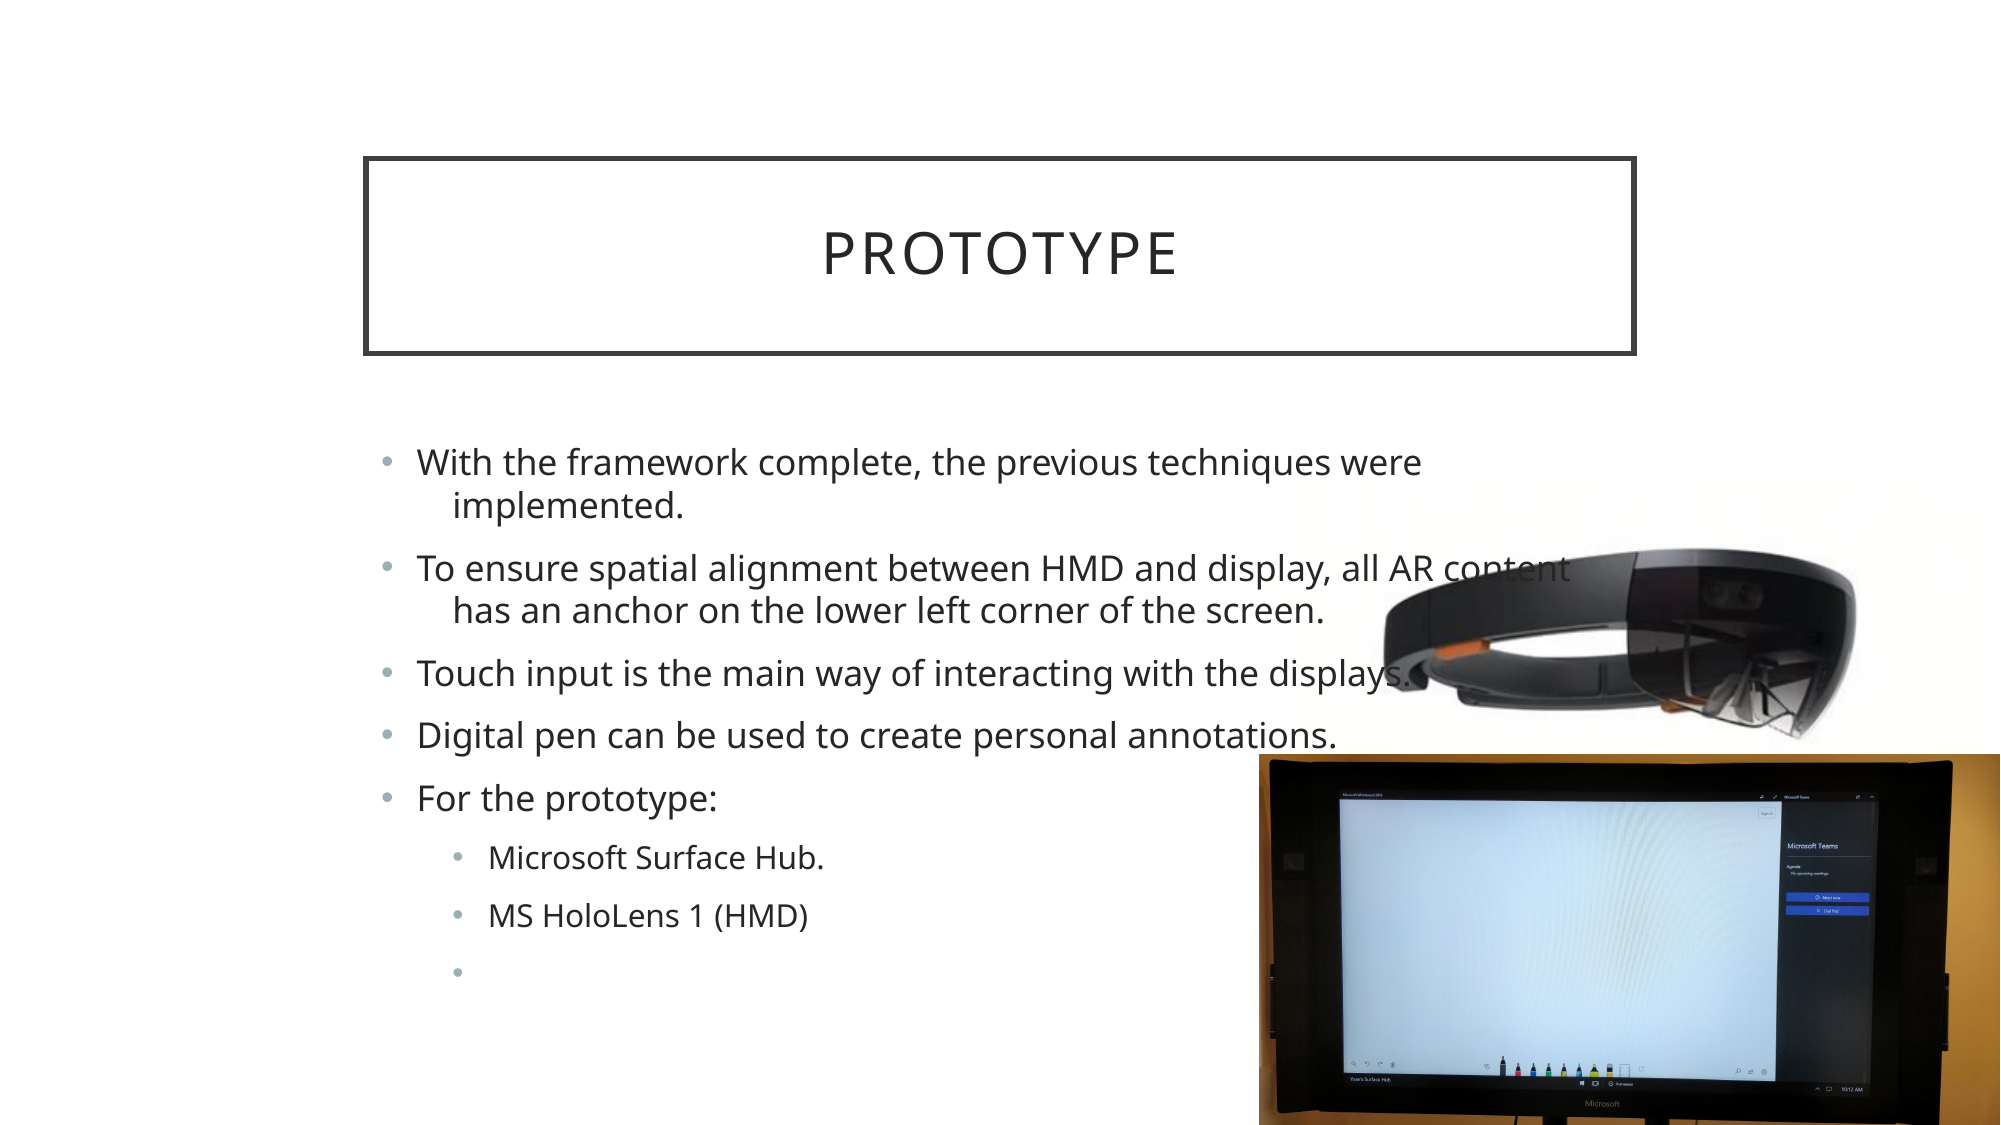

# prototype
With the framework complete, the previous techniques were implemented.
To ensure spatial alignment between HMD and display, all AR content has an anchor on the lower left corner of the screen.
Touch input is the main way of interacting with the displays.
Digital pen can be used to create personal annotations.
For the prototype:
Microsoft Surface Hub.
MS HoloLens 1 (HMD)